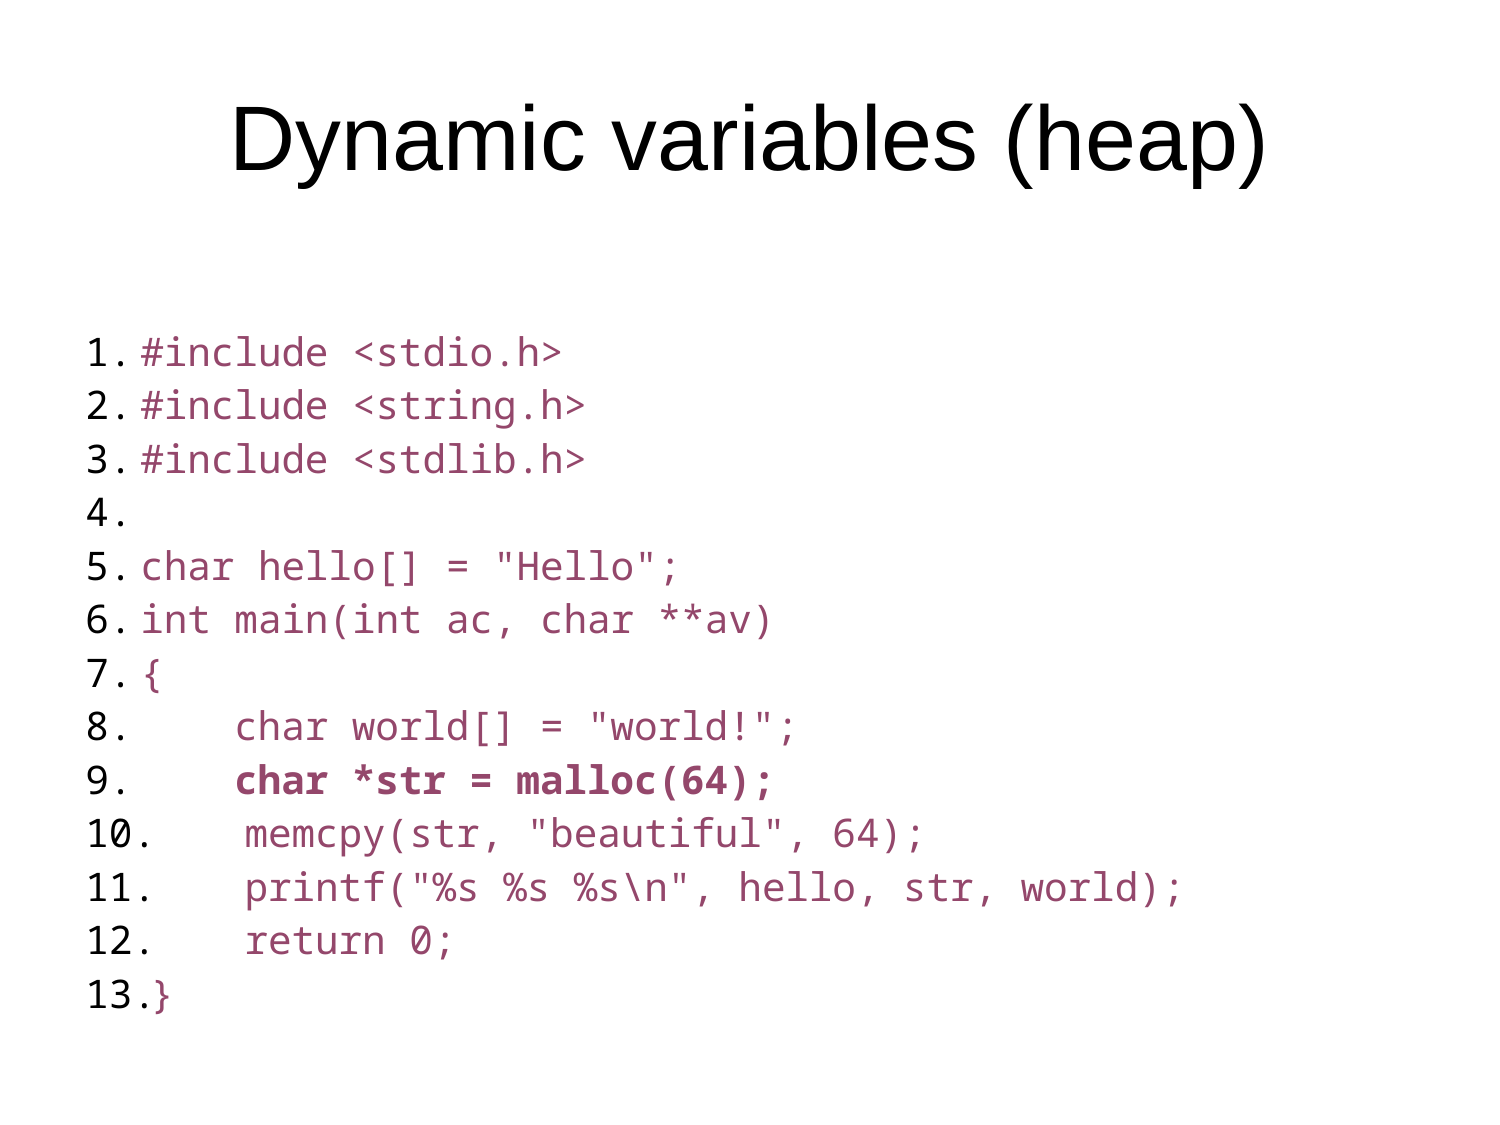

# Dynamic variables (heap)
 #include <stdio.h>
 #include <string.h>
 #include <stdlib.h>
 char hello[] = "Hello";
 int main(int ac, char **av)
 {
 char world[] = "world!";
 char *str = malloc(64);
 memcpy(str, "beautiful", 64);
 printf("%s %s %s\n", hello, str, world);
 return 0;
 }